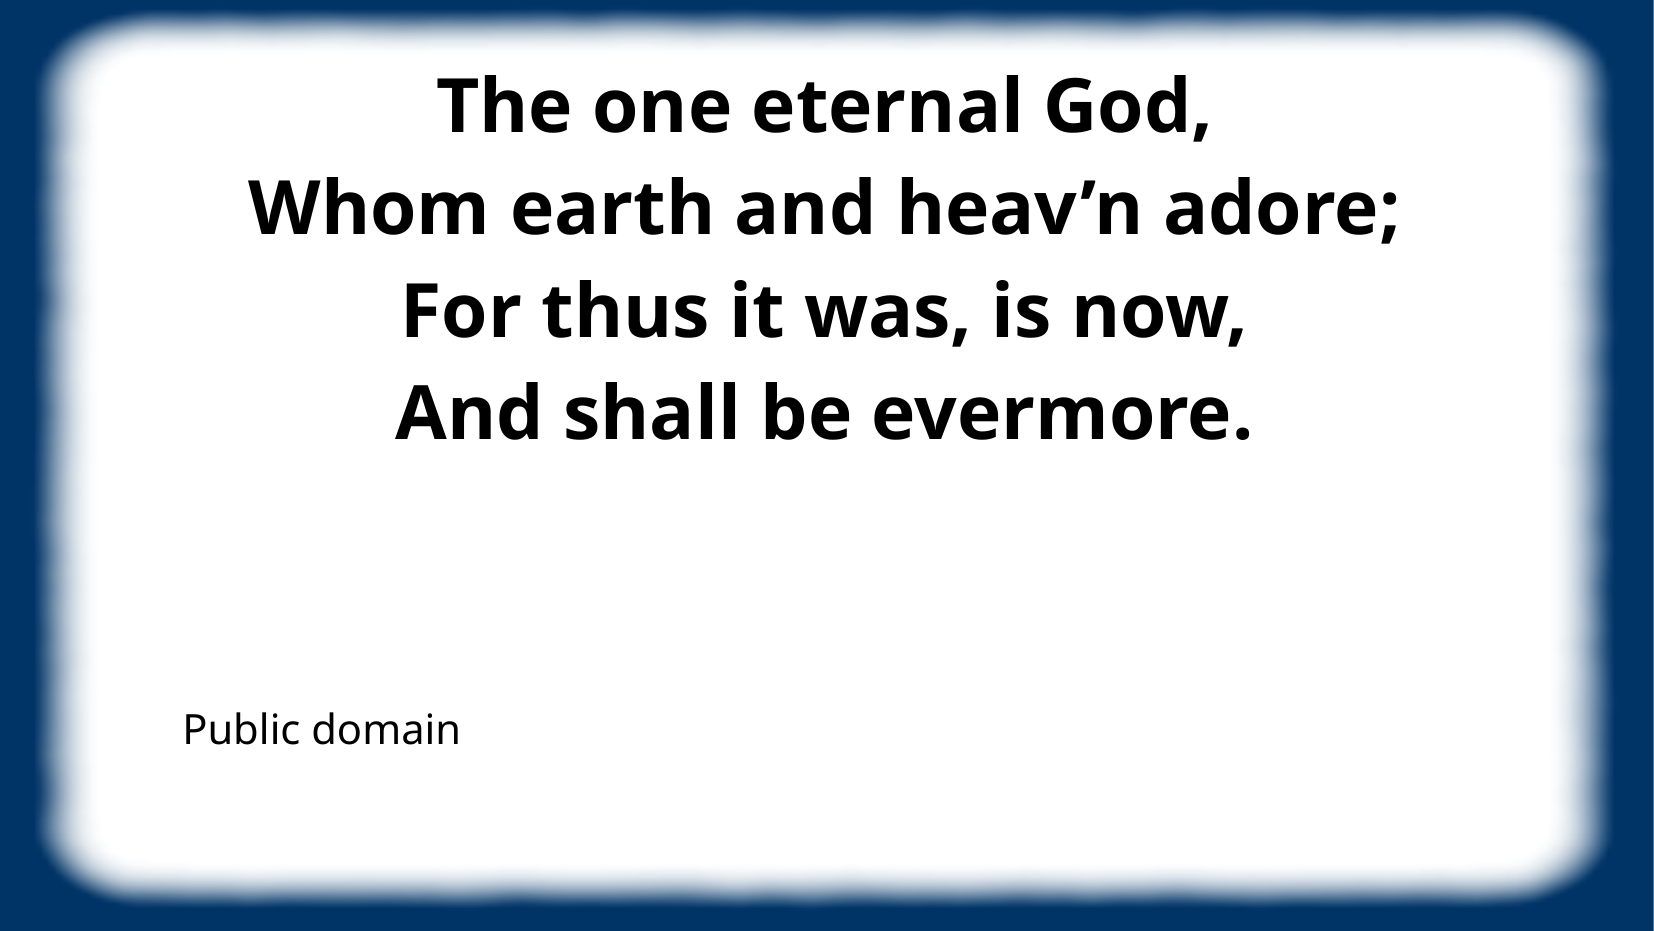

The one eternal God,
Whom earth and heav’n adore;
For thus it was, is now,
And shall be evermore.
 Public domain